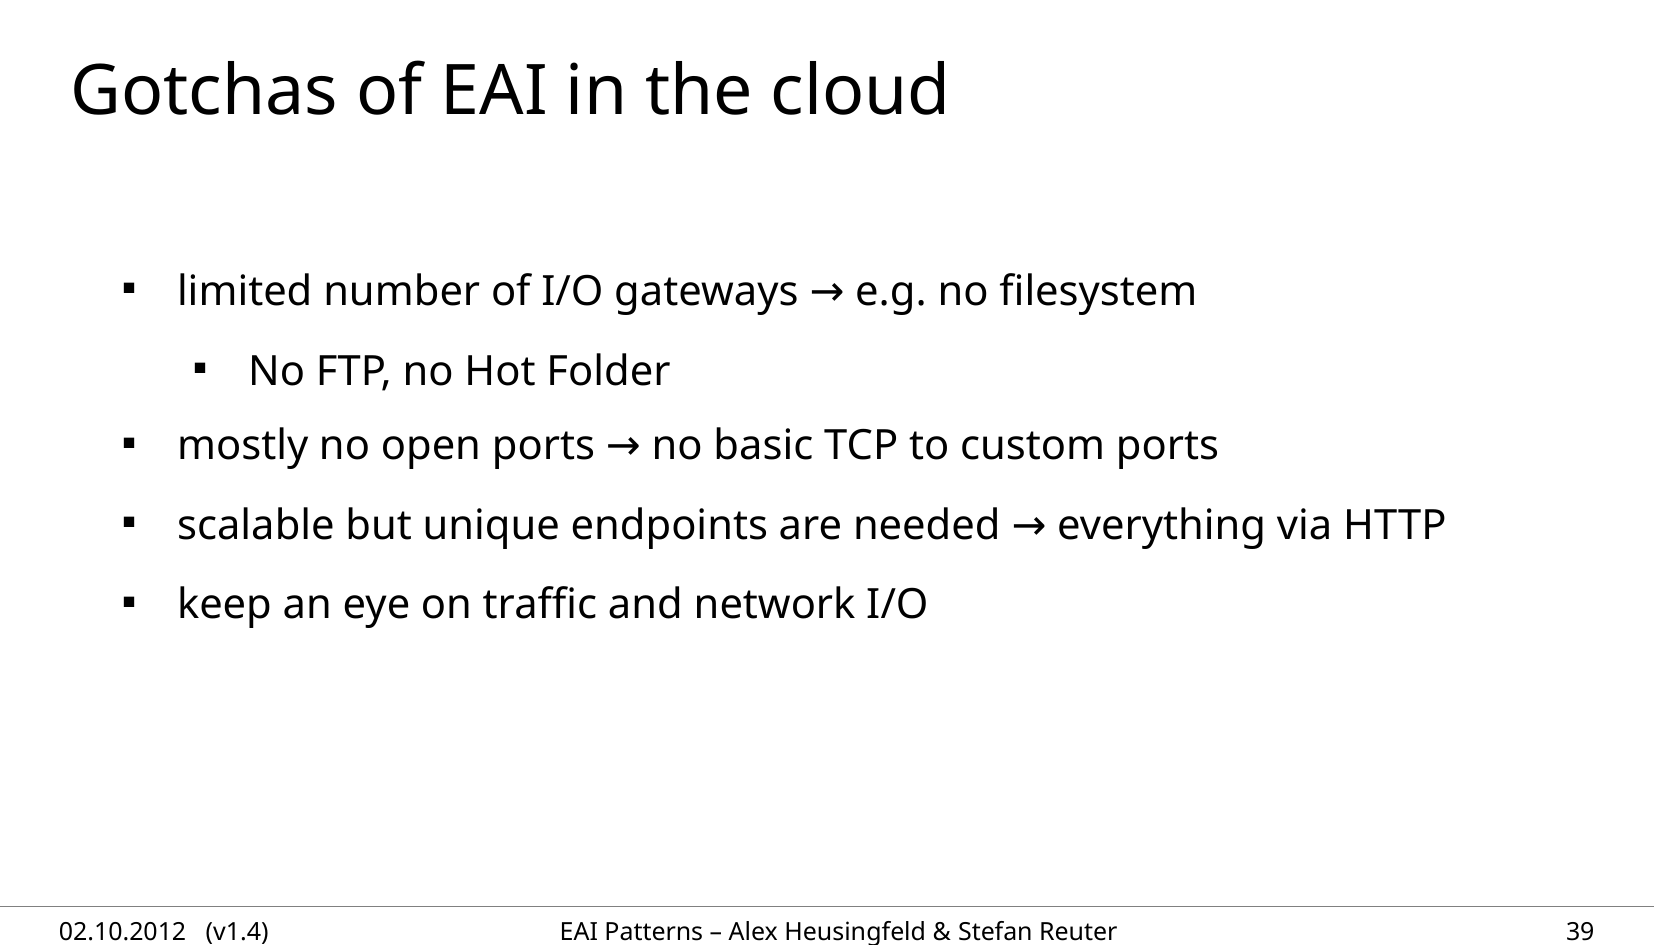

# Gotchas of EAI in the cloud
limited number of I/O gateways → e.g. no filesystem
No FTP, no Hot Folder
mostly no open ports → no basic TCP to custom ports
scalable but unique endpoints are needed → everything via HTTP
keep an eye on traffic and network I/O
2012-08-30
EAI Patterns - Alex Heusingfeld & Stefan Reuter
39